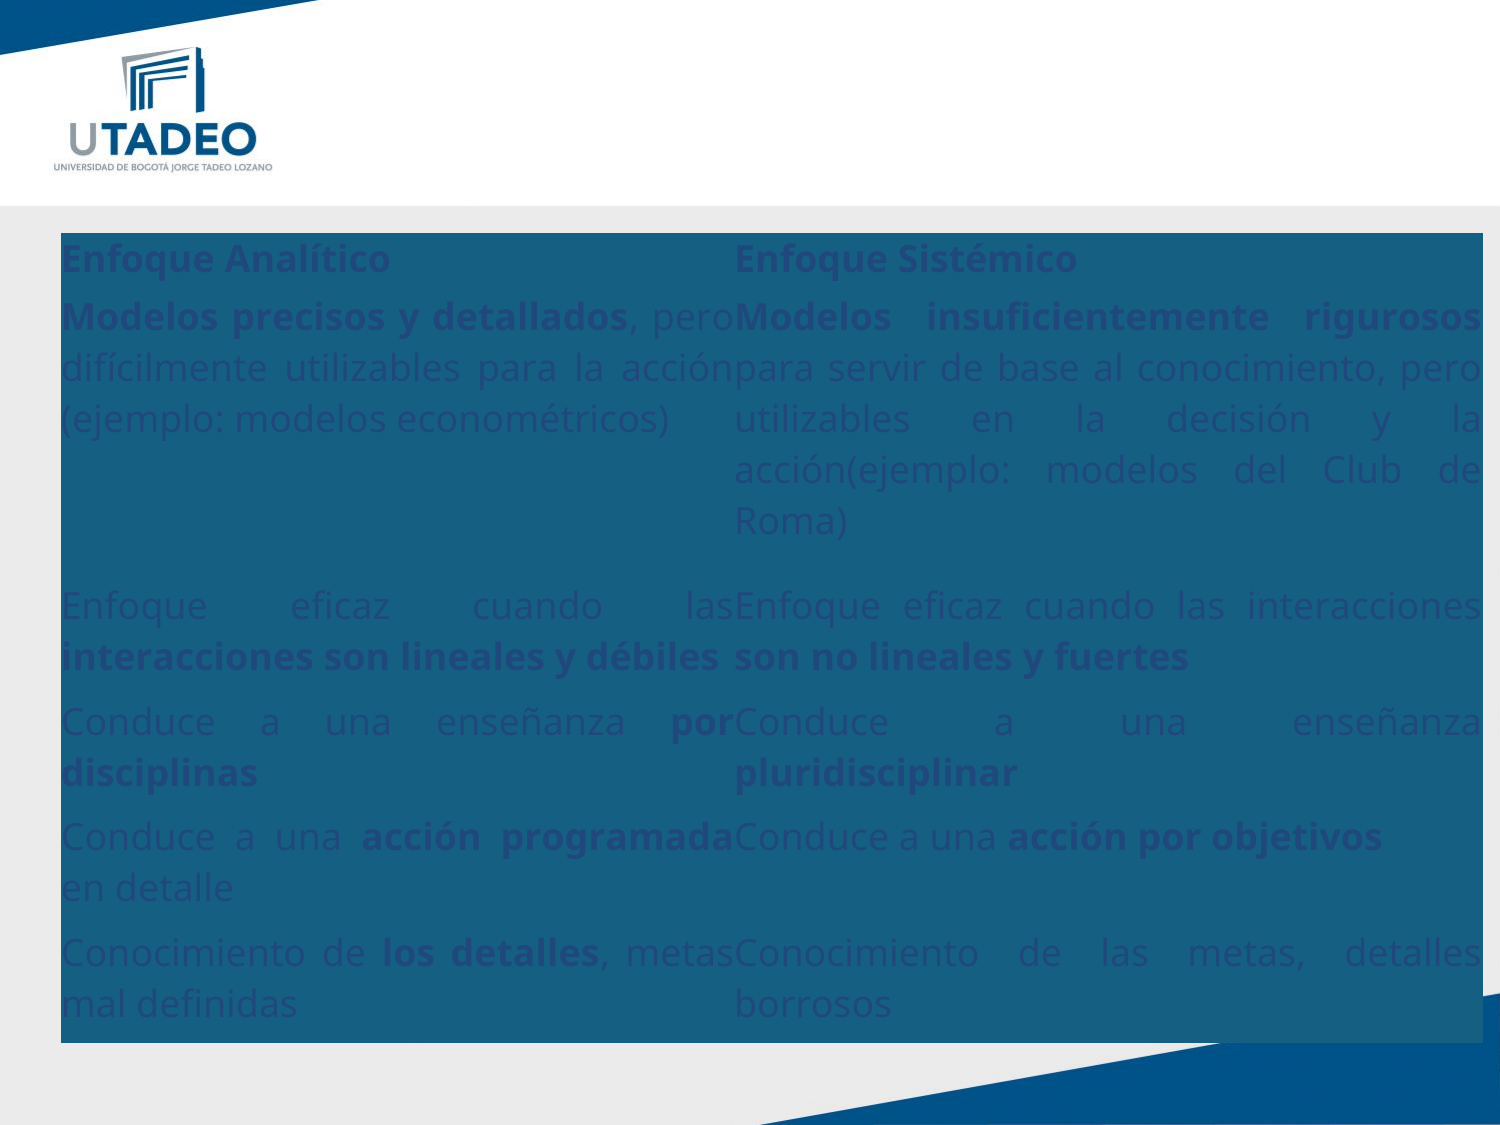

#
| Enfoque Analítico | Enfoque Sistémico |
| --- | --- |
| Modelos precisos y detallados, pero difícilmente utilizables para la acción (ejemplo: modelos econométricos) | Modelos insuficientemente rigurosos para servir de base al conocimiento, pero utilizables en la decisión y la acción(ejemplo: modelos del Club de Roma) |
| Enfoque eficaz cuando las interacciones son lineales y débiles | Enfoque eficaz cuando las interacciones son no lineales y fuertes |
| Conduce a una enseñanza por disciplinas | Conduce a una enseñanza pluridisciplinar |
| Conduce a una acción programada en detalle | Conduce a una acción por objetivos |
| Conocimiento de los detalles, metas mal definidas | Conocimiento de las metas, detalles borrosos |